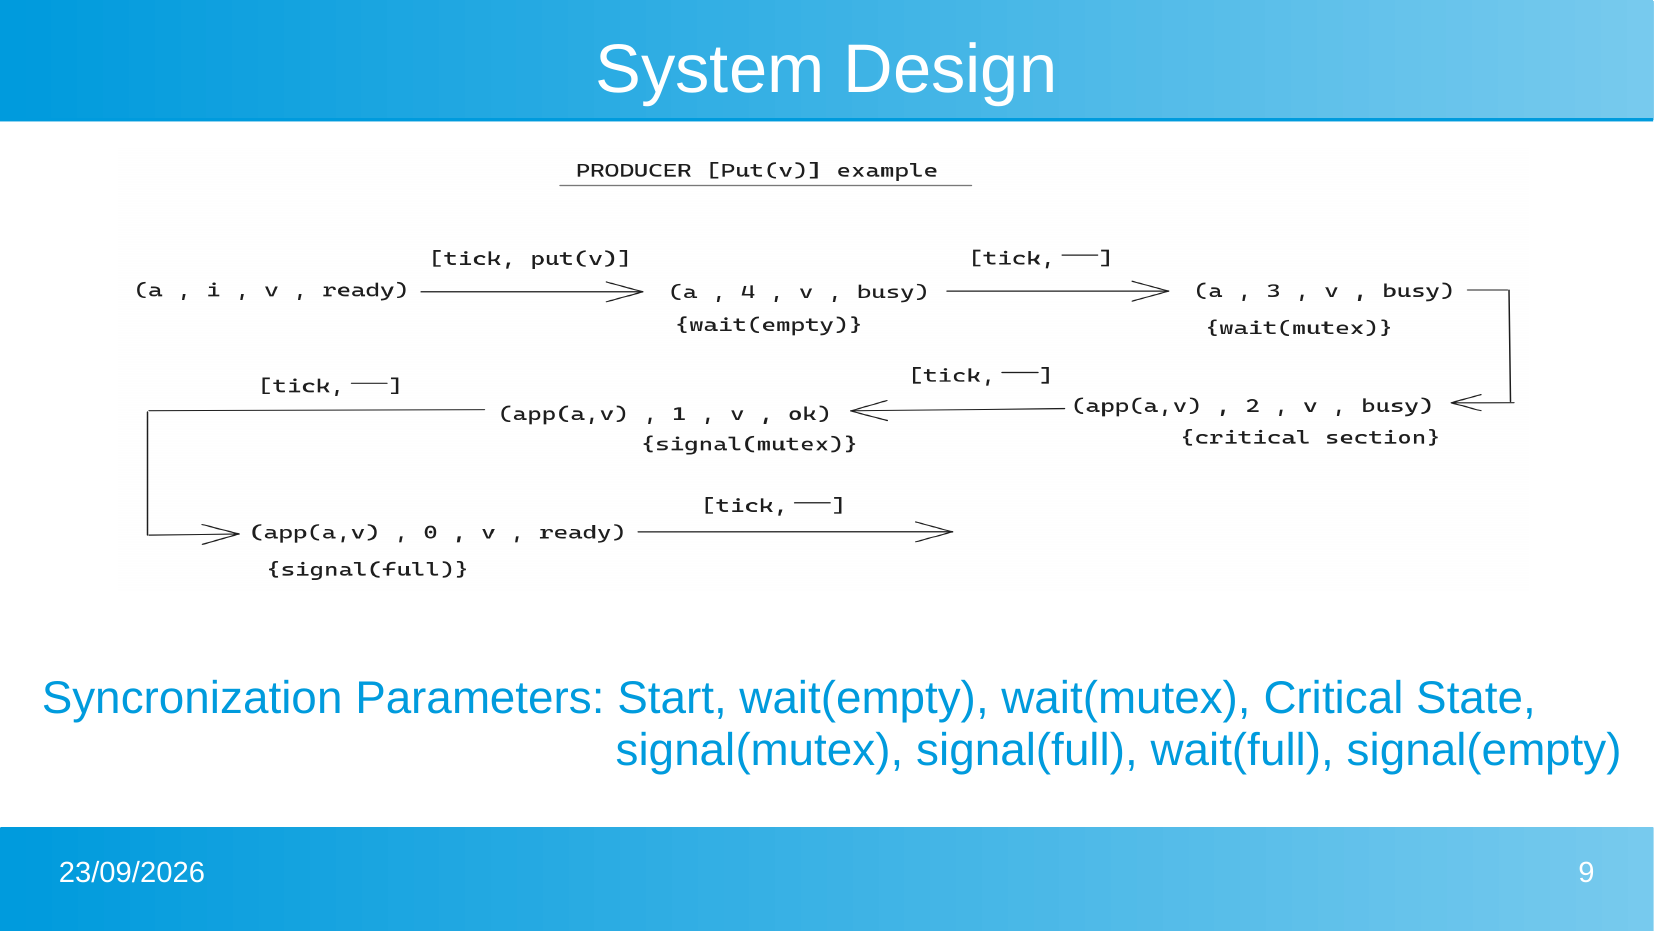

# System Design
Syncronization Parameters: Start, wait(empty), wait(mutex), Critical State,
 signal(mutex), signal(full), wait(full), signal(empty)
9